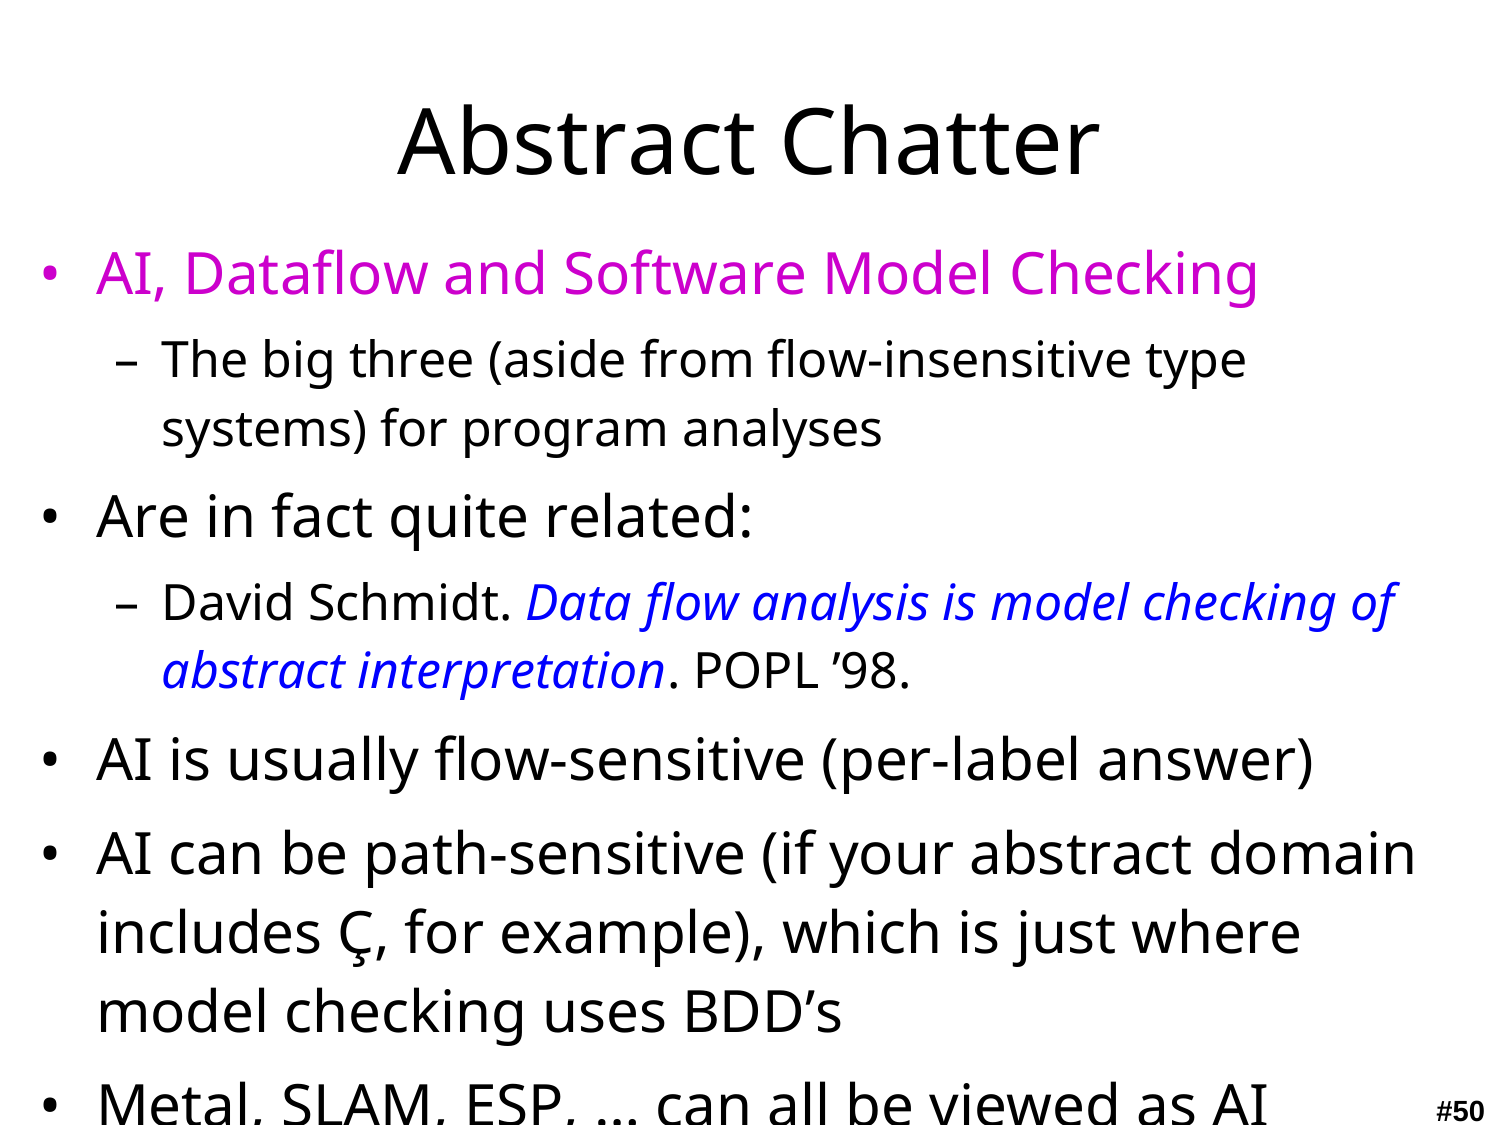

# Abstract Chatter
AI, Dataflow and Software Model Checking
The big three (aside from flow-insensitive type systems) for program analyses
Are in fact quite related:
David Schmidt. Data flow analysis is model checking of abstract interpretation. POPL ’98.
AI is usually flow-sensitive (per-label answer)
AI can be path-sensitive (if your abstract domain includes Ç, for example), which is just where model checking uses BDD’s
Metal, SLAM, ESP, … can all be viewed as AI
50